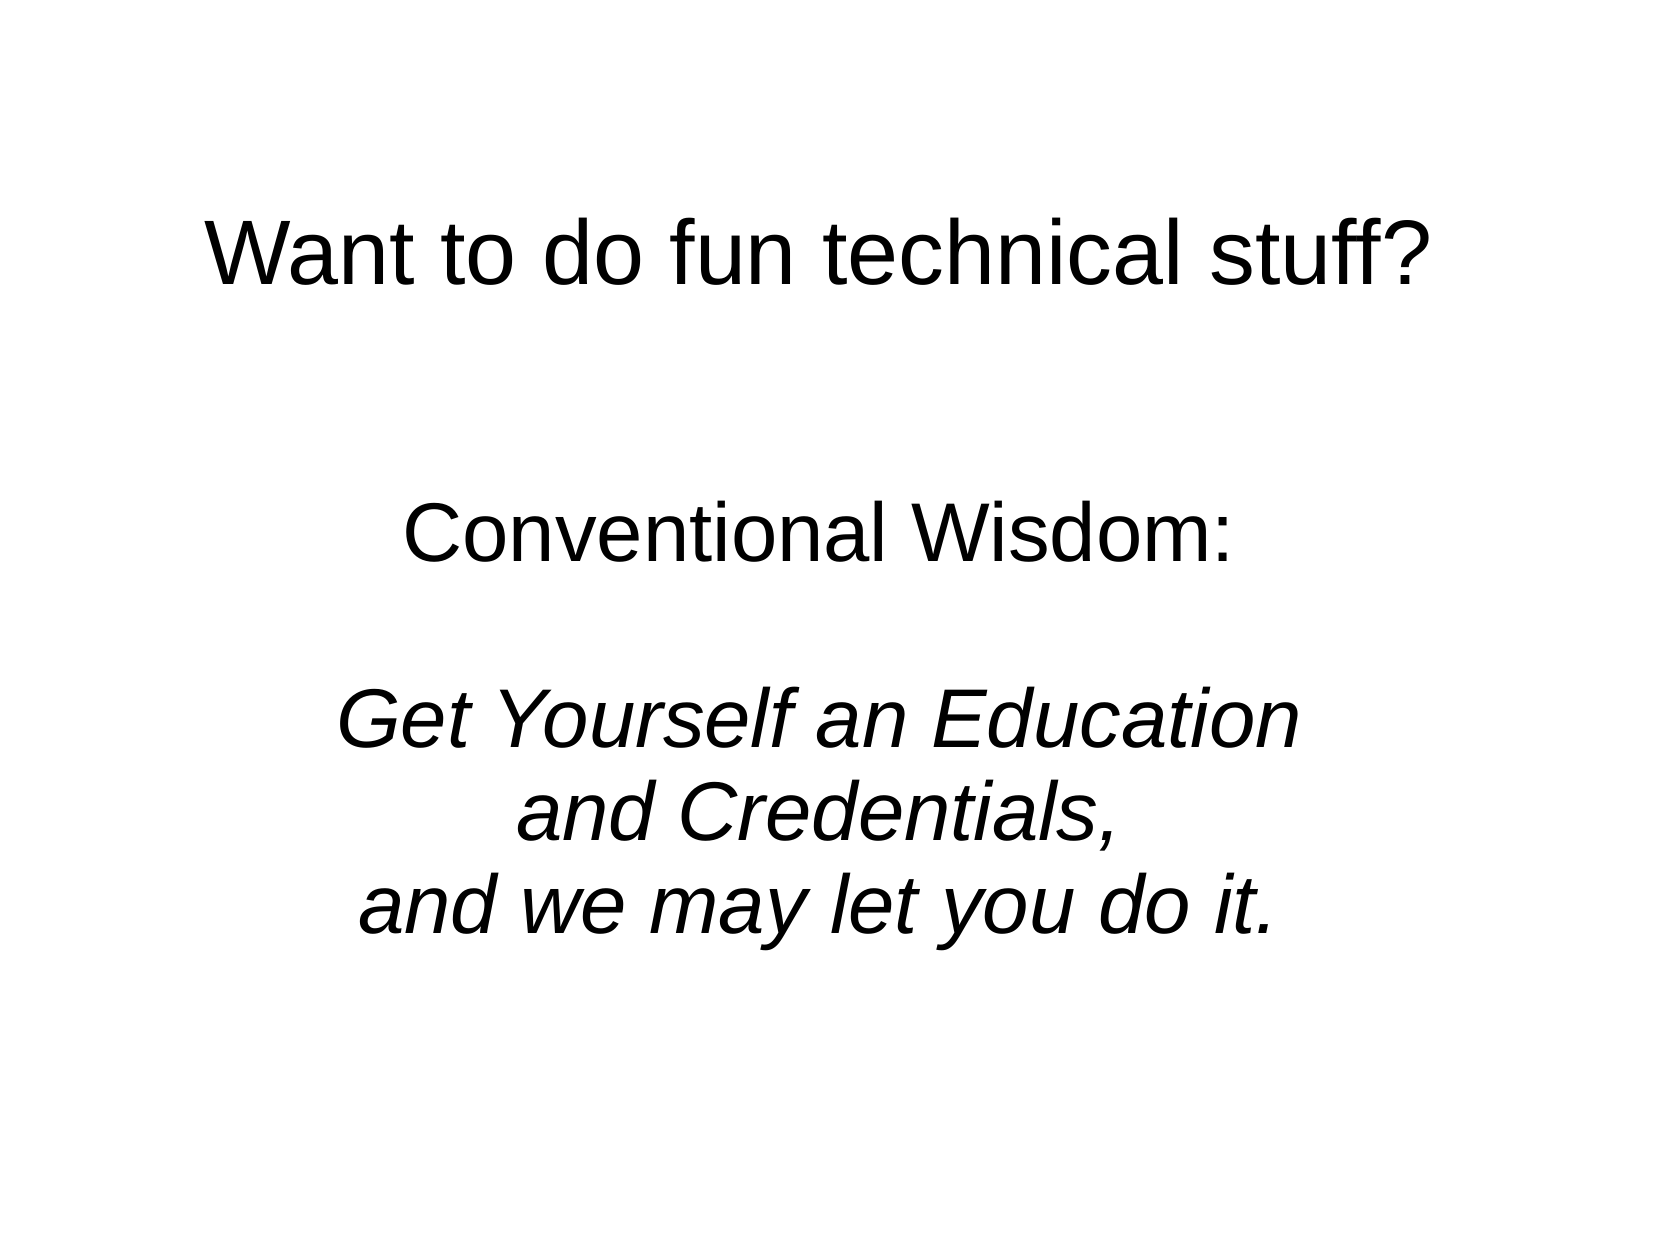

# Want to do fun technical stuff?
Conventional Wisdom:
Get Yourself an Education
and Credentials,
and we may let you do it.